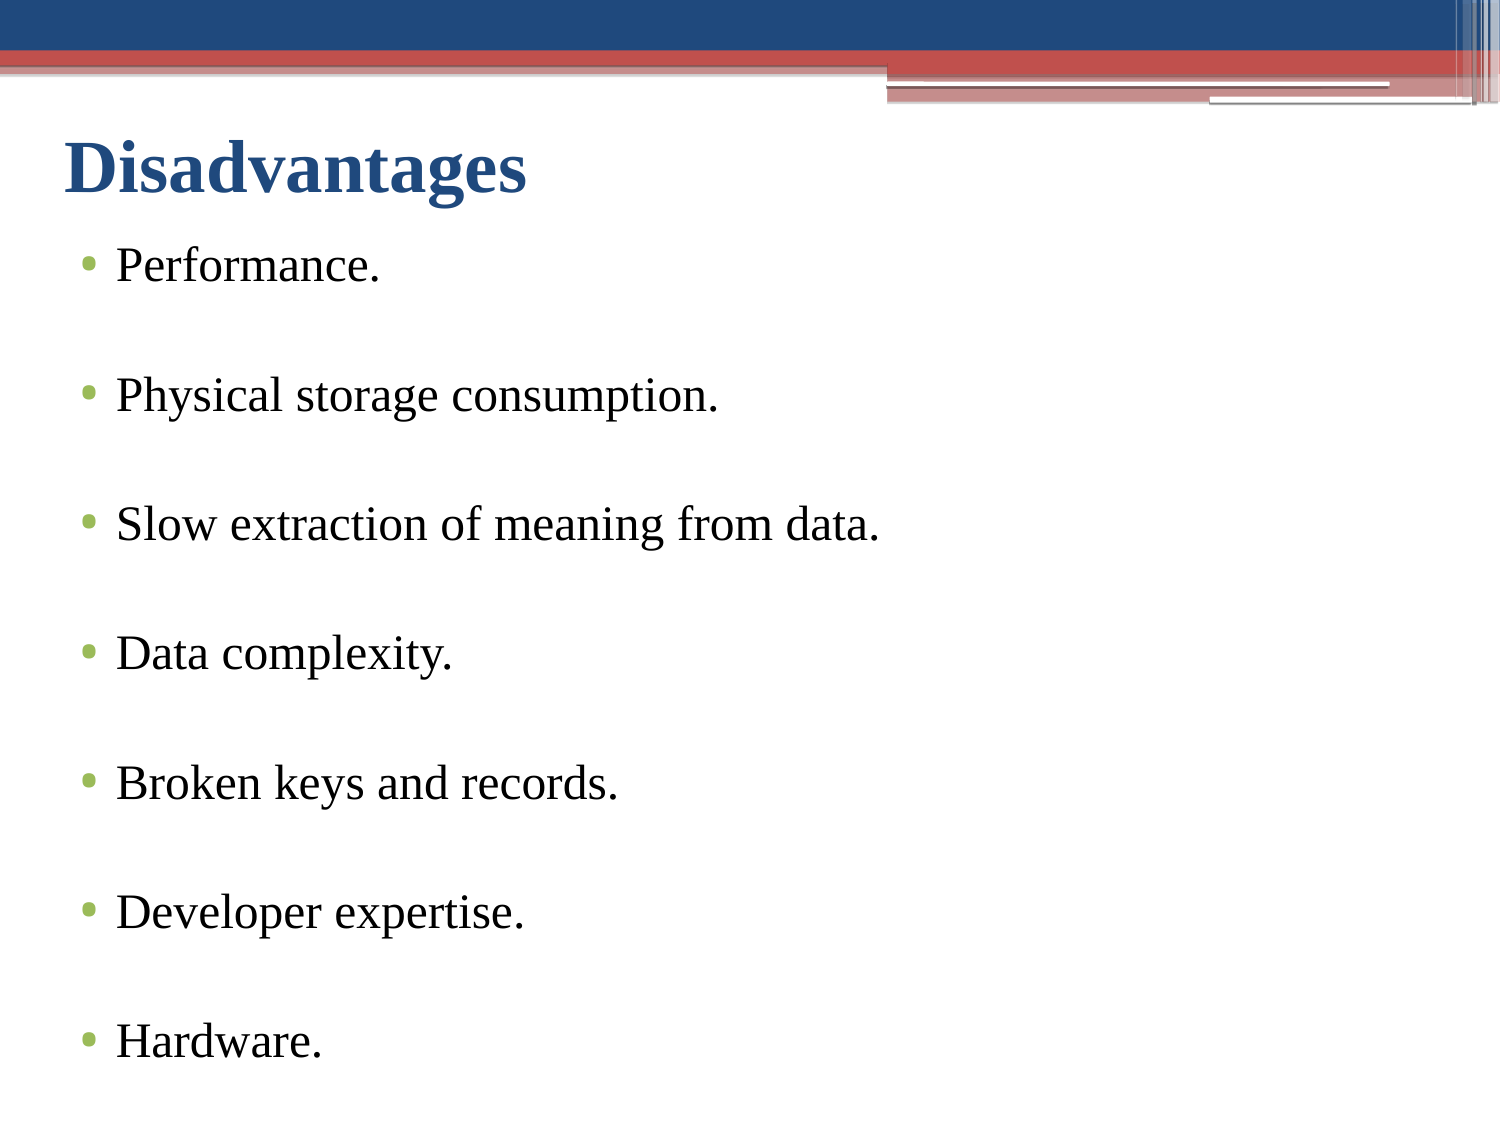

# Disadvantages
Performance.
Physical storage consumption.
Slow extraction of meaning from data.
Data complexity.
Broken keys and records.
Developer expertise.
Hardware.